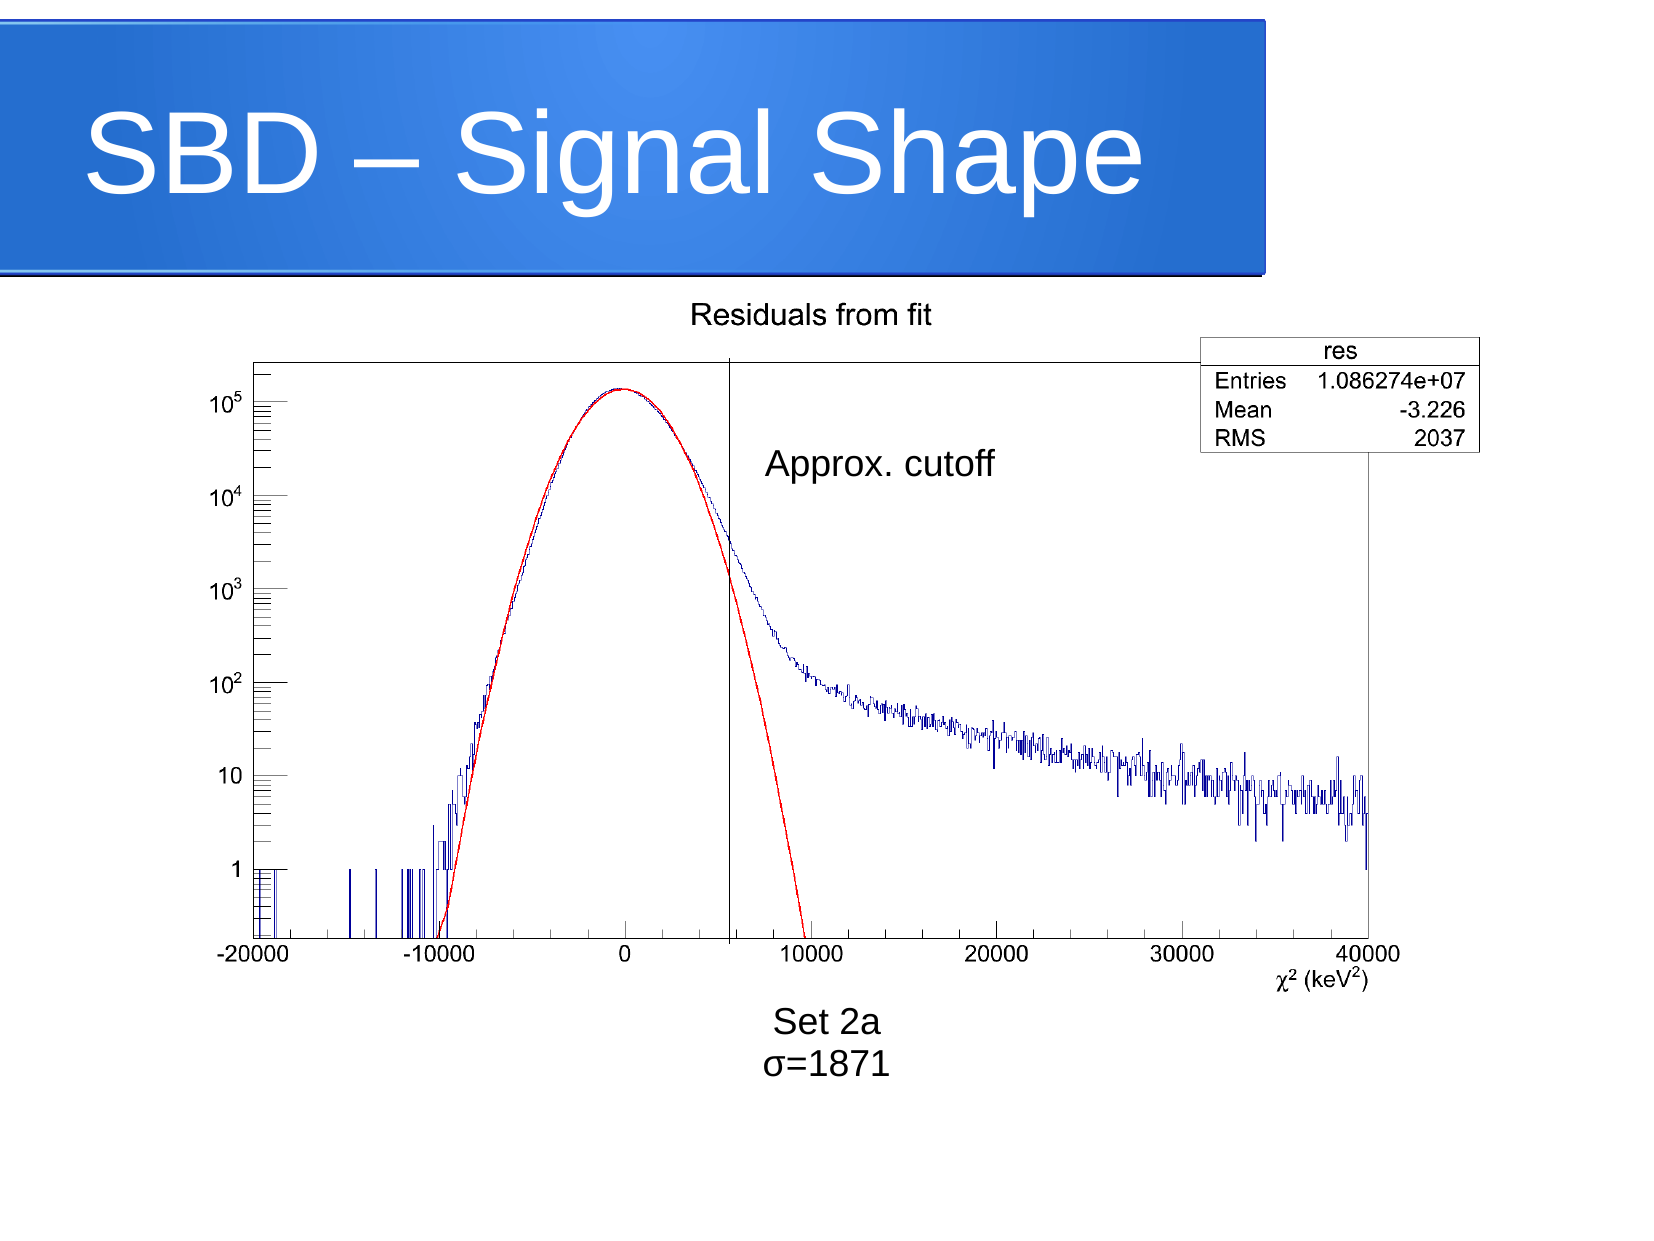

# SBD – Signal Shape
Approx. cutoff
Set 2a
σ=1871